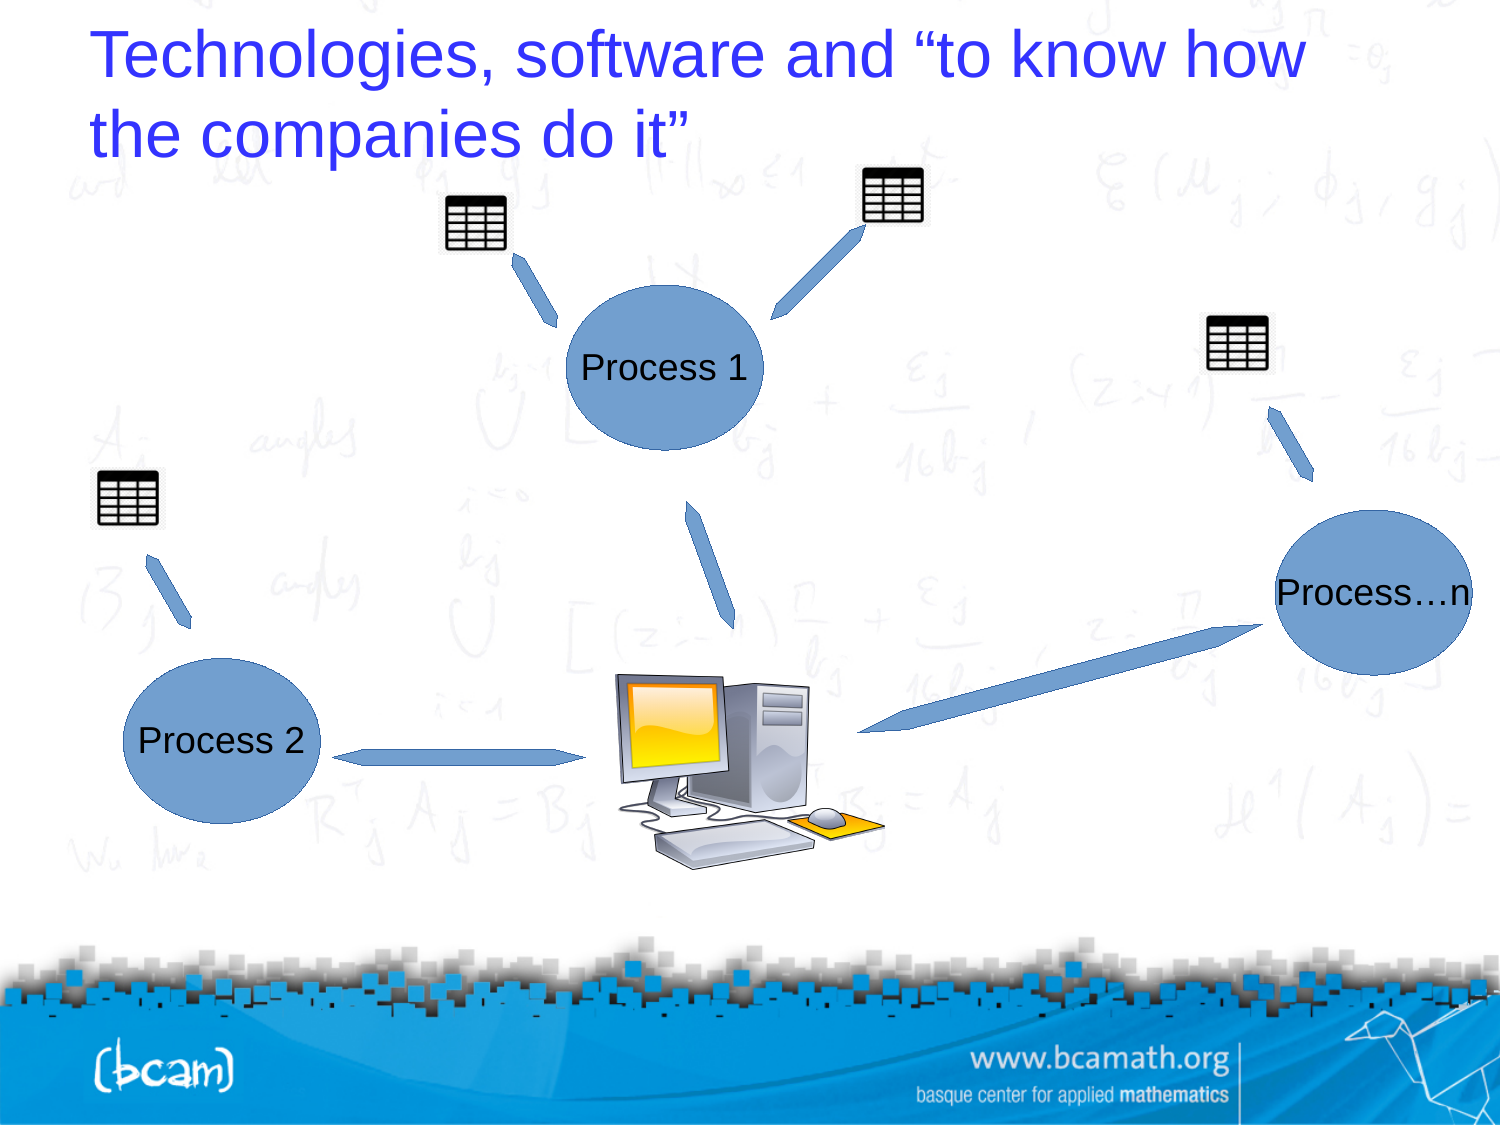

Technologies, software and “to know how the companies do it”
Process 1
Process…n
Process 2